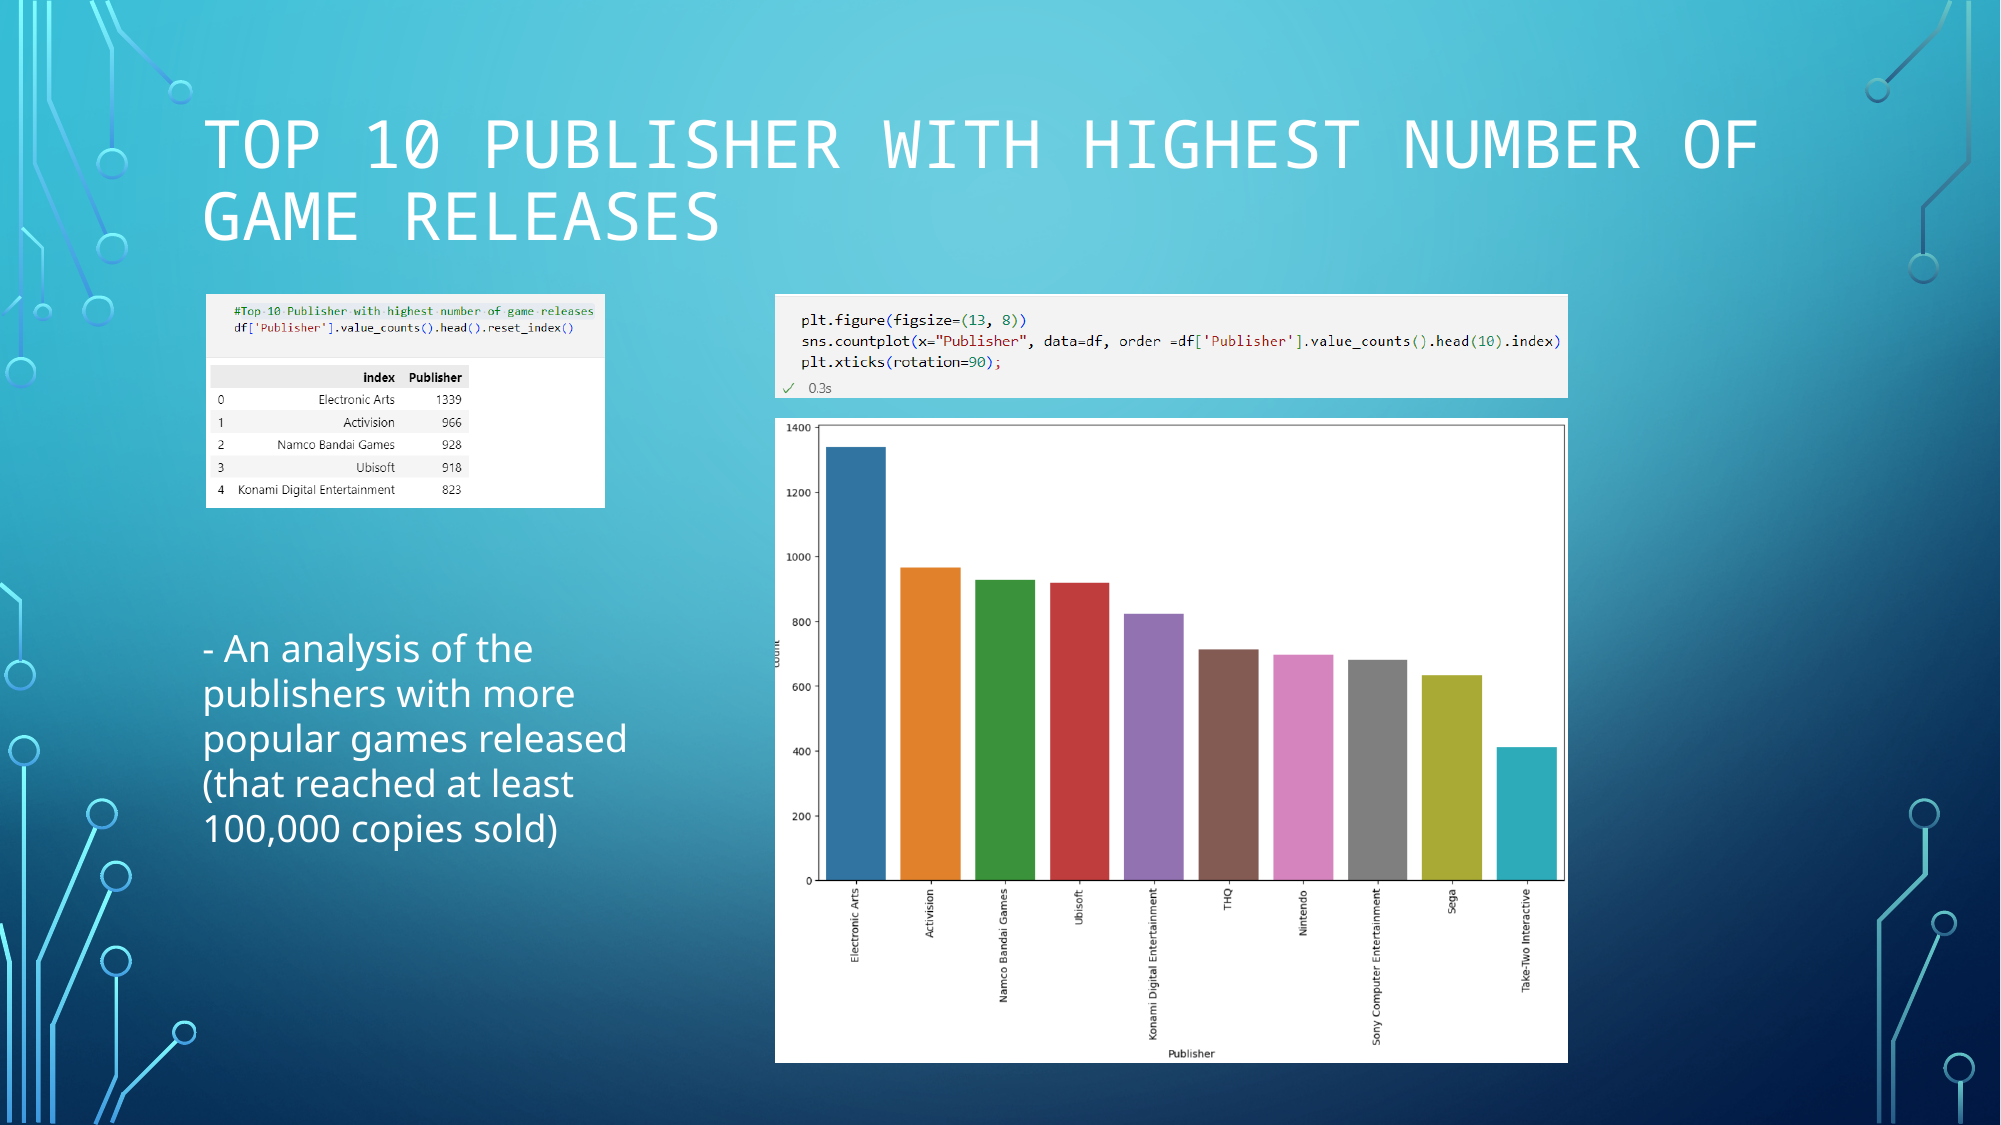

# Top 10 Publisher with highest number of game releases
- An analysis of the publishers with more popular games released (that reached at least 100,000 copies sold)